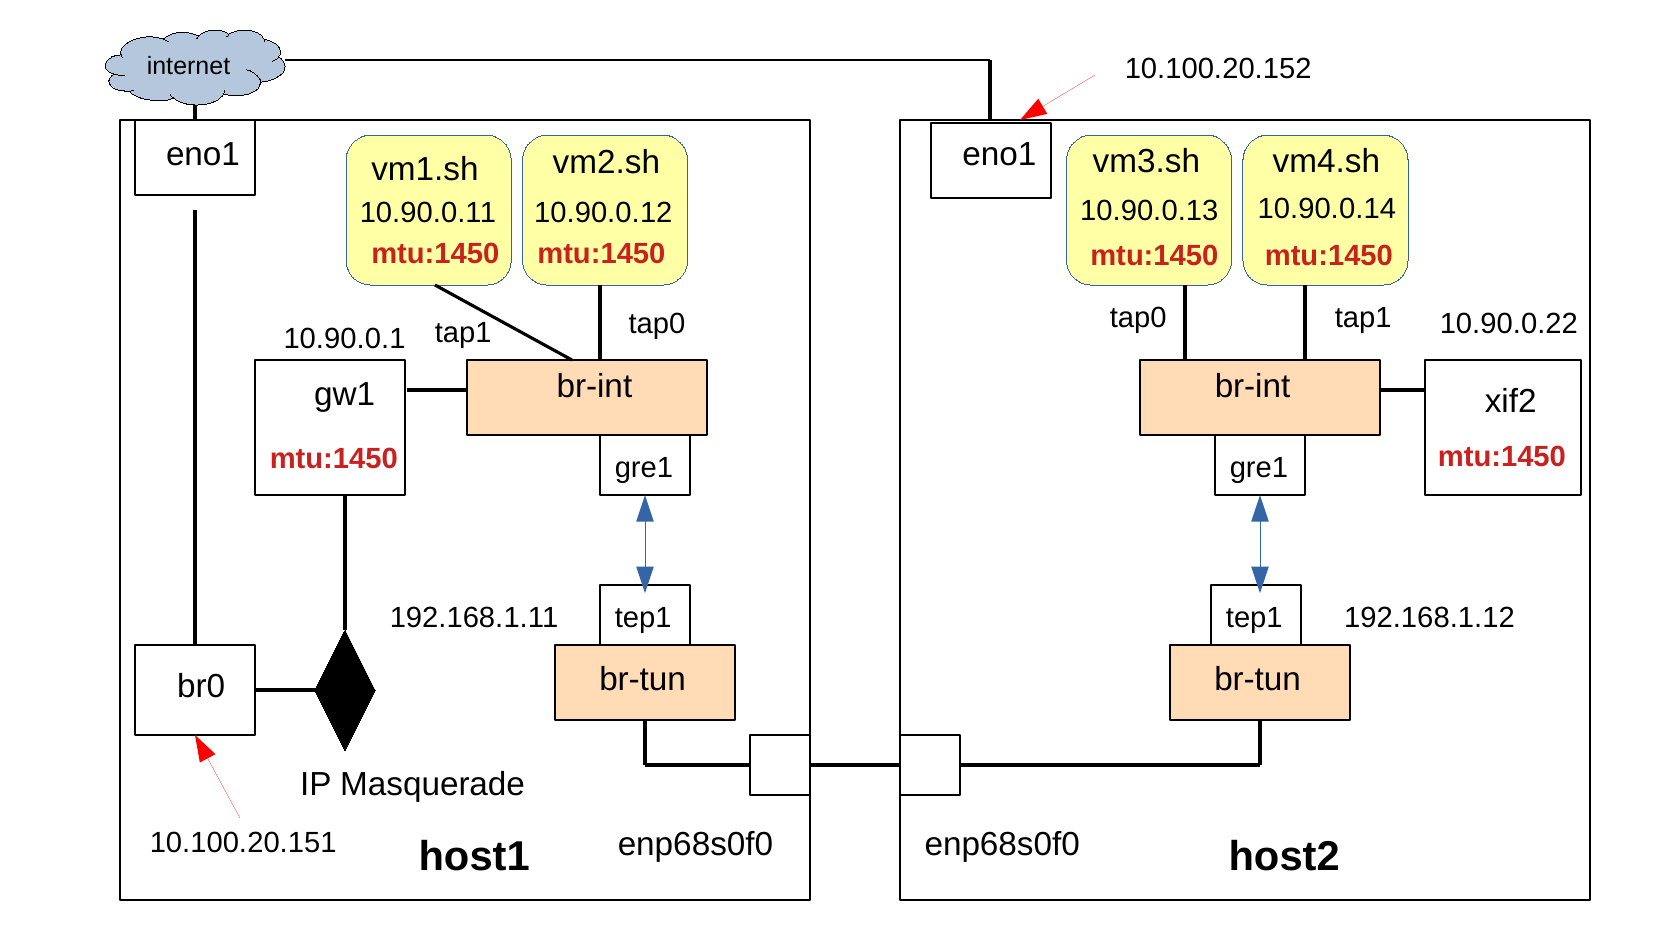

internet
10.100.20.152
eno1
eno1
vm3.sh
vm4.sh
vm2.sh
vm1.sh
10.90.0.14
10.90.0.13
10.90.0.11
10.90.0.12
mtu:1450
mtu:1450
mtu:1450
mtu:1450
tap0
tap1
tap0
10.90.0.22
tap1
10.90.0.1
br-int
br-int
gw1
xif2
mtu:1450
mtu:1450
gre1
gre1
192.168.1.11
tep1
tep1
192.168.1.12
br-tun
br-tun
br0
IP Masquerade
10.100.20.151
enp68s0f0
enp68s0f0
host1
host2